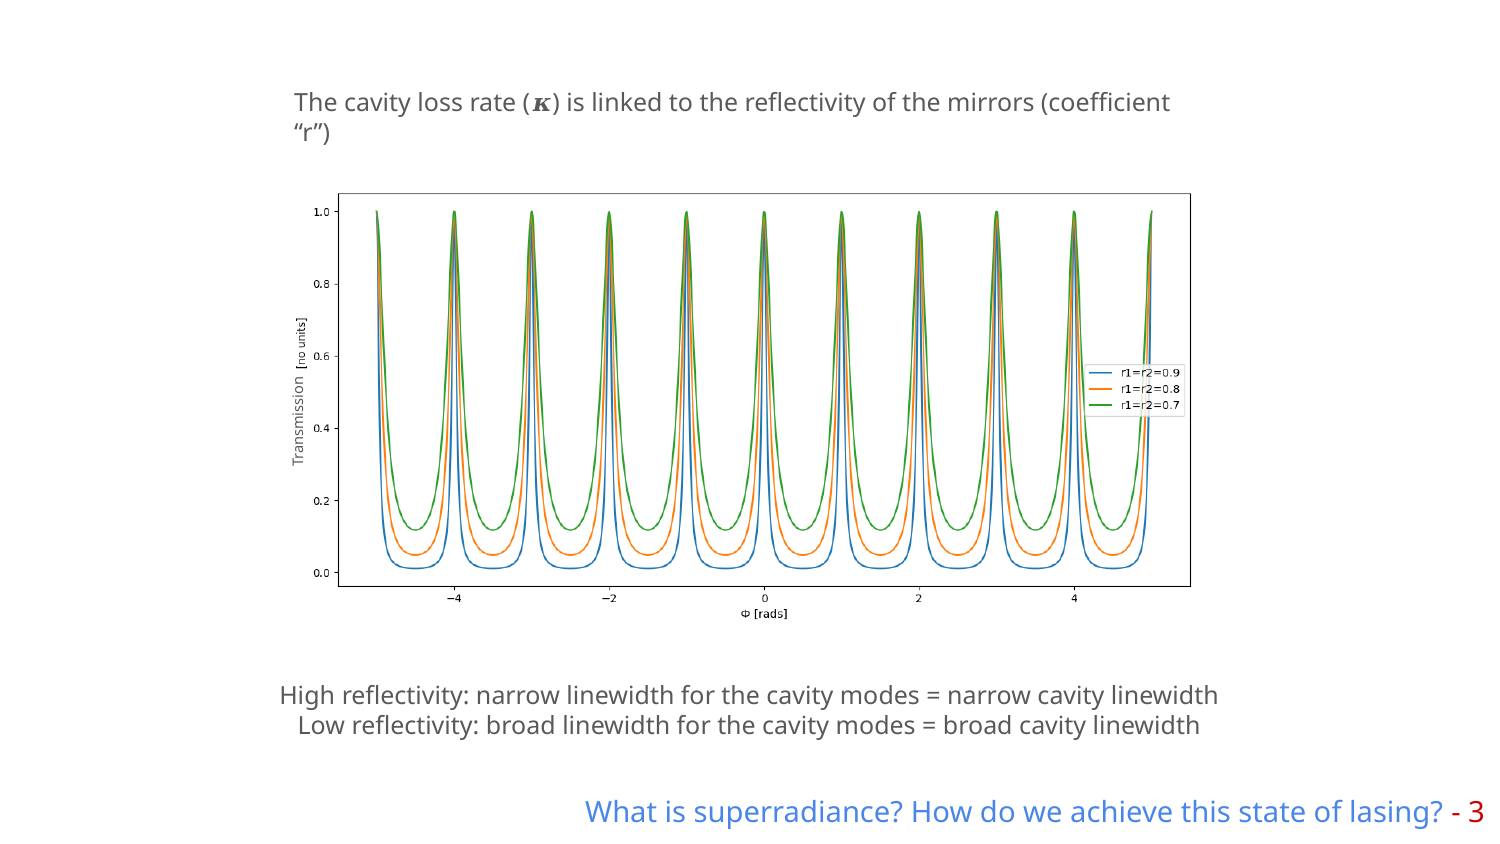

The cavity loss rate (𝜿) is linked to the reflectivity of the mirrors (coefficient “r”)
Transmission
High reflectivity: narrow linewidth for the cavity modes = narrow cavity linewidth
Low reflectivity: broad linewidth for the cavity modes = broad cavity linewidth
What is superradiance? How do we achieve this state of lasing? - 3